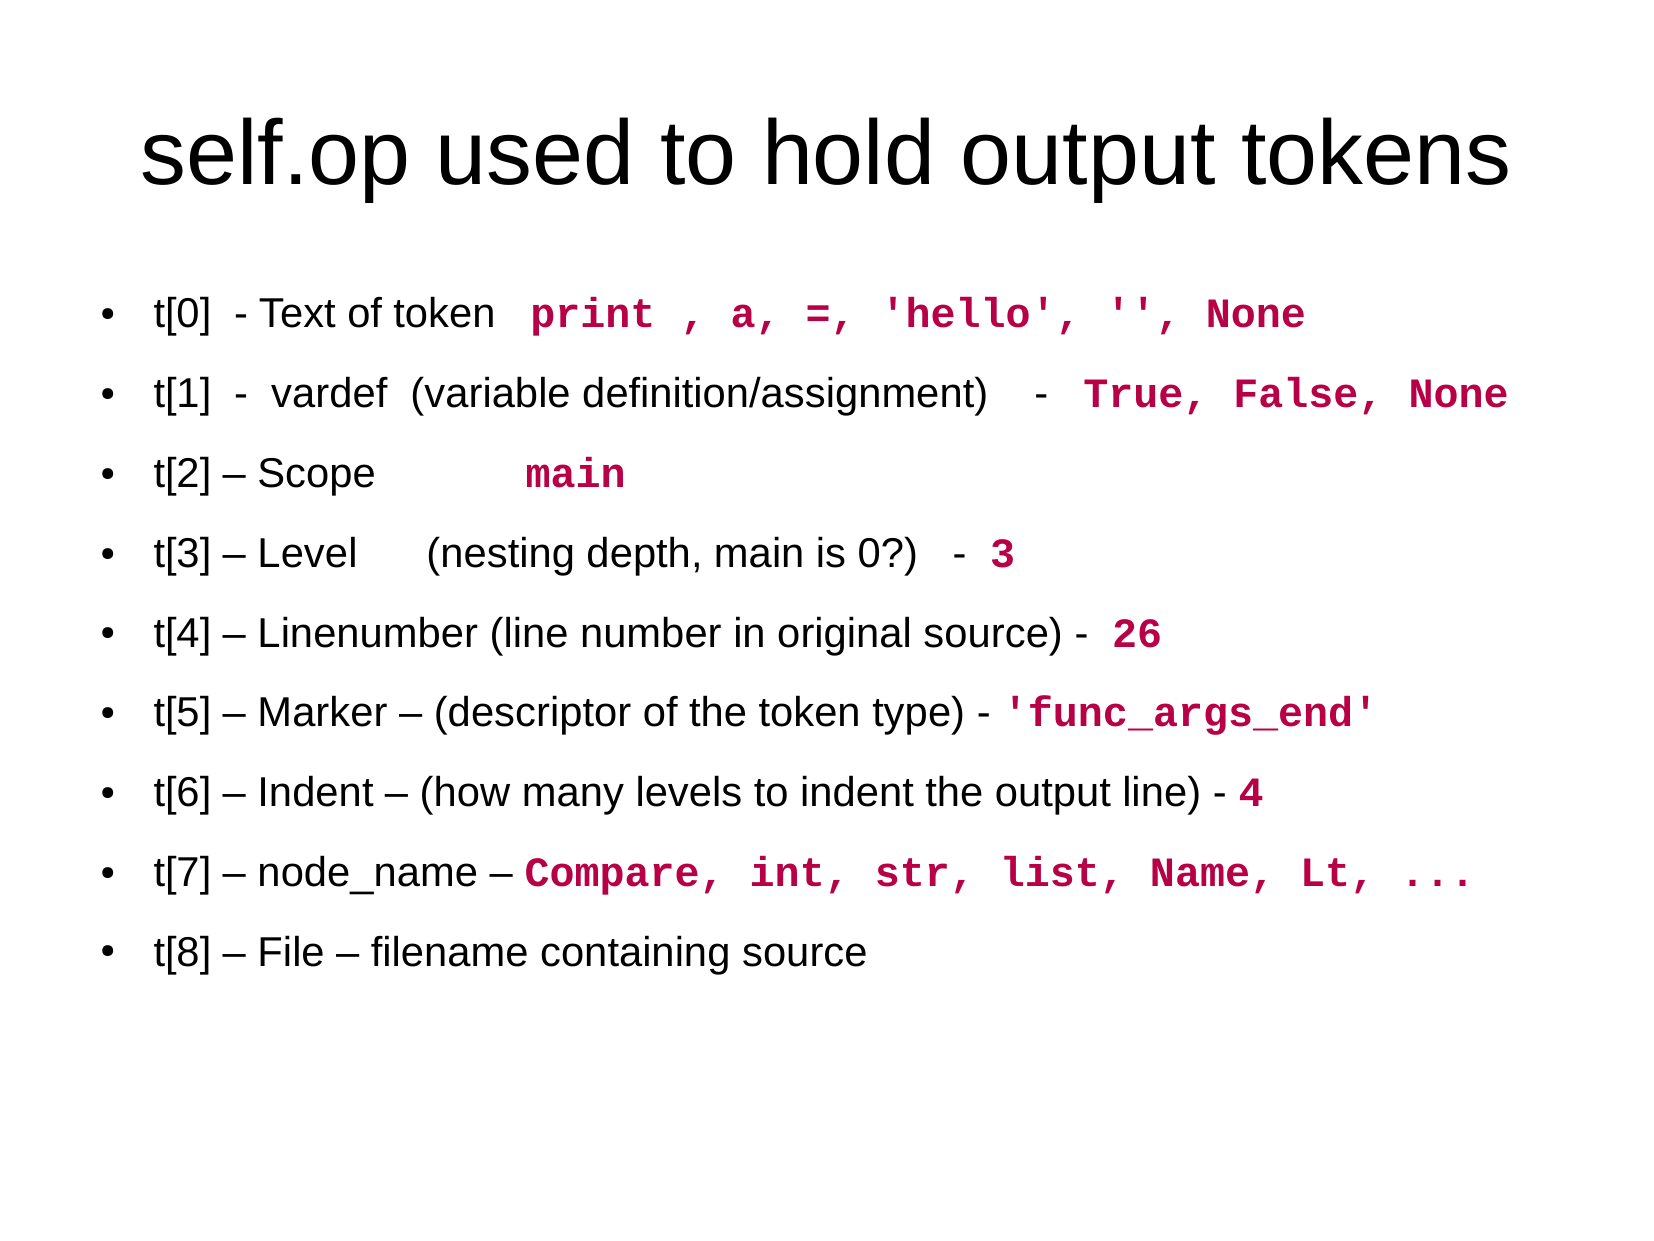

# self.op used to hold output tokens
t[0] - Text of token print , a, =, 'hello', '', None
t[1] - vardef (variable definition/assignment) - True, False, None
t[2] – Scope main
t[3] – Level (nesting depth, main is 0?) - 3
t[4] – Linenumber (line number in original source) - 26
t[5] – Marker – (descriptor of the token type) - 'func_args_end'
t[6] – Indent – (how many levels to indent the output line) - 4
t[7] – node_name – Compare, int, str, list, Name, Lt, ...
t[8] – File – filename containing source